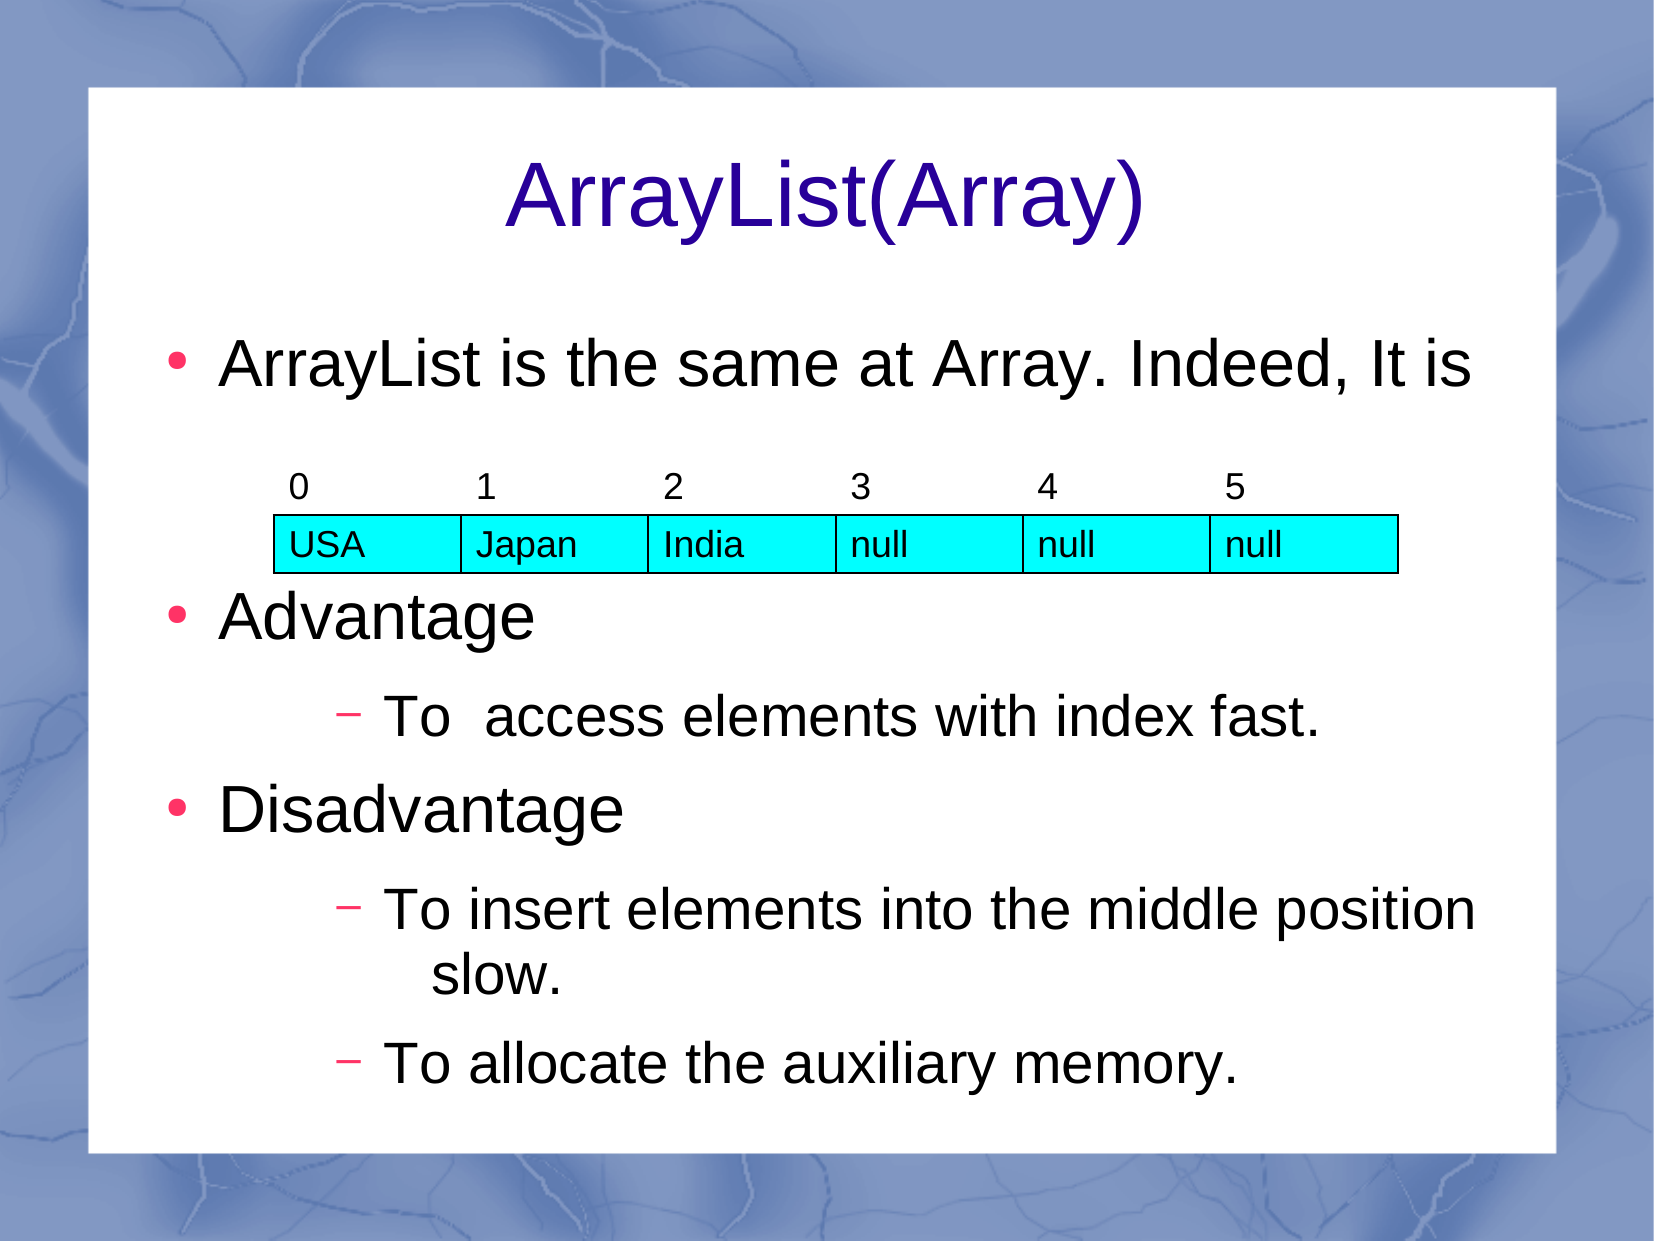

# ArrayList(Array)
ArrayList is the same at Array. Indeed, It is
Advantage
To access elements with index fast.
Disadvantage
To insert elements into the middle position slow.
To allocate the auxiliary memory.
| 0 | 1 | 2 | 3 | 4 | 5 |
| --- | --- | --- | --- | --- | --- |
| USA | Japan | India | null | null | null |